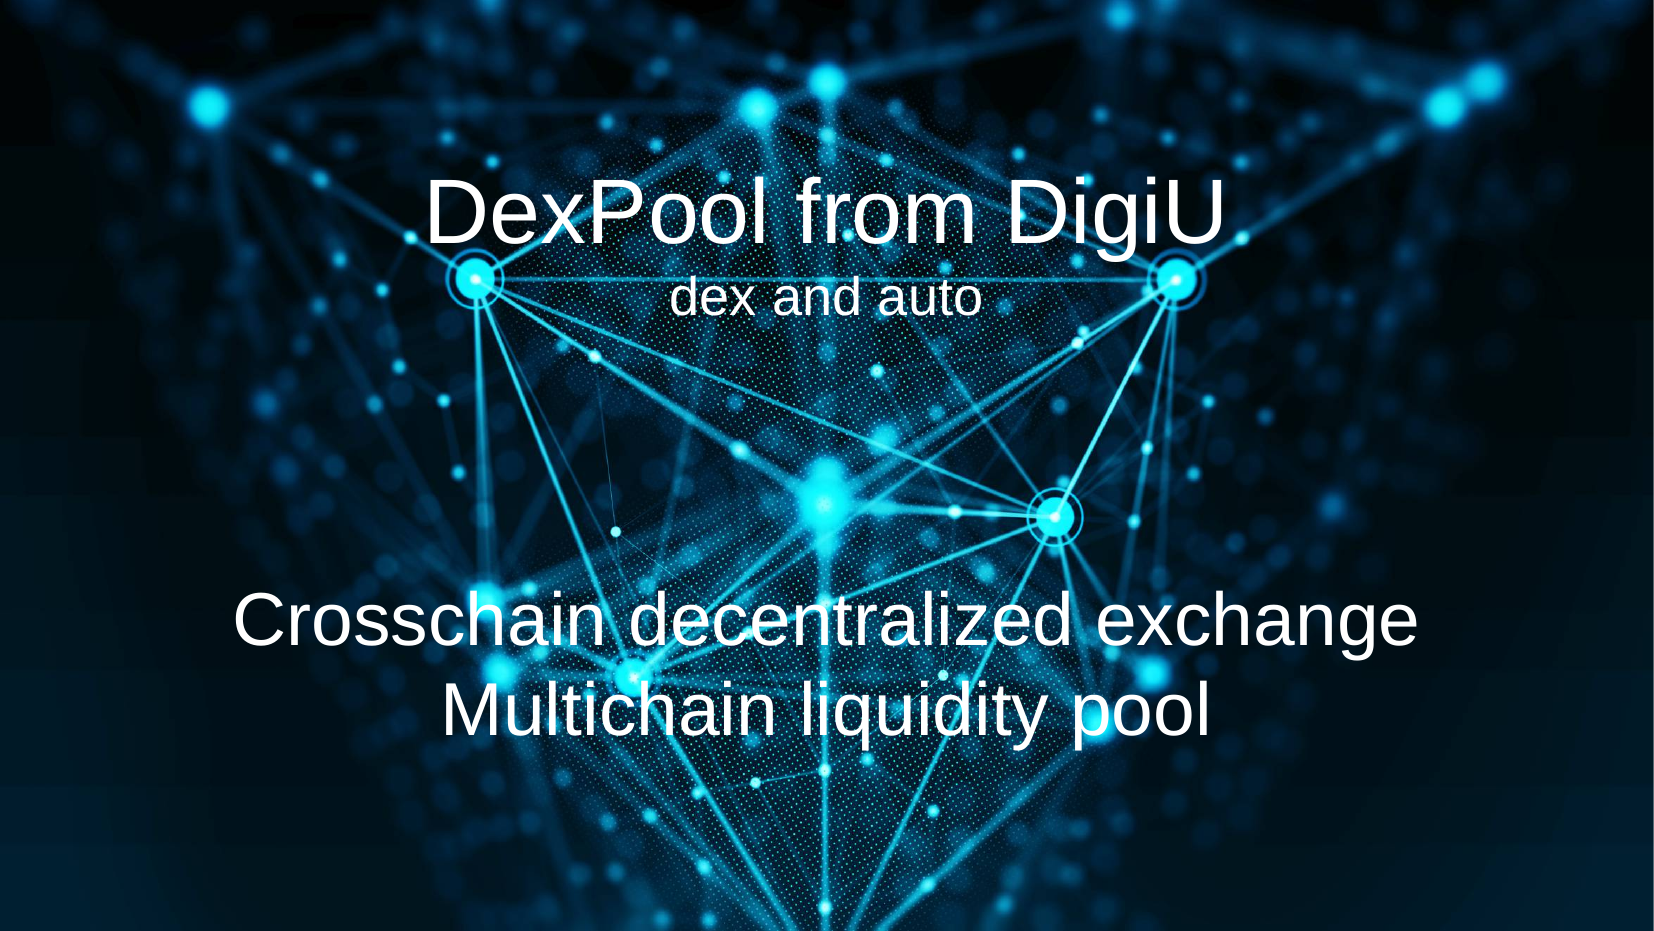

DexPool from DigiU
dex and auto
Crosschain decentralized exchange
Multichain liquidity pool